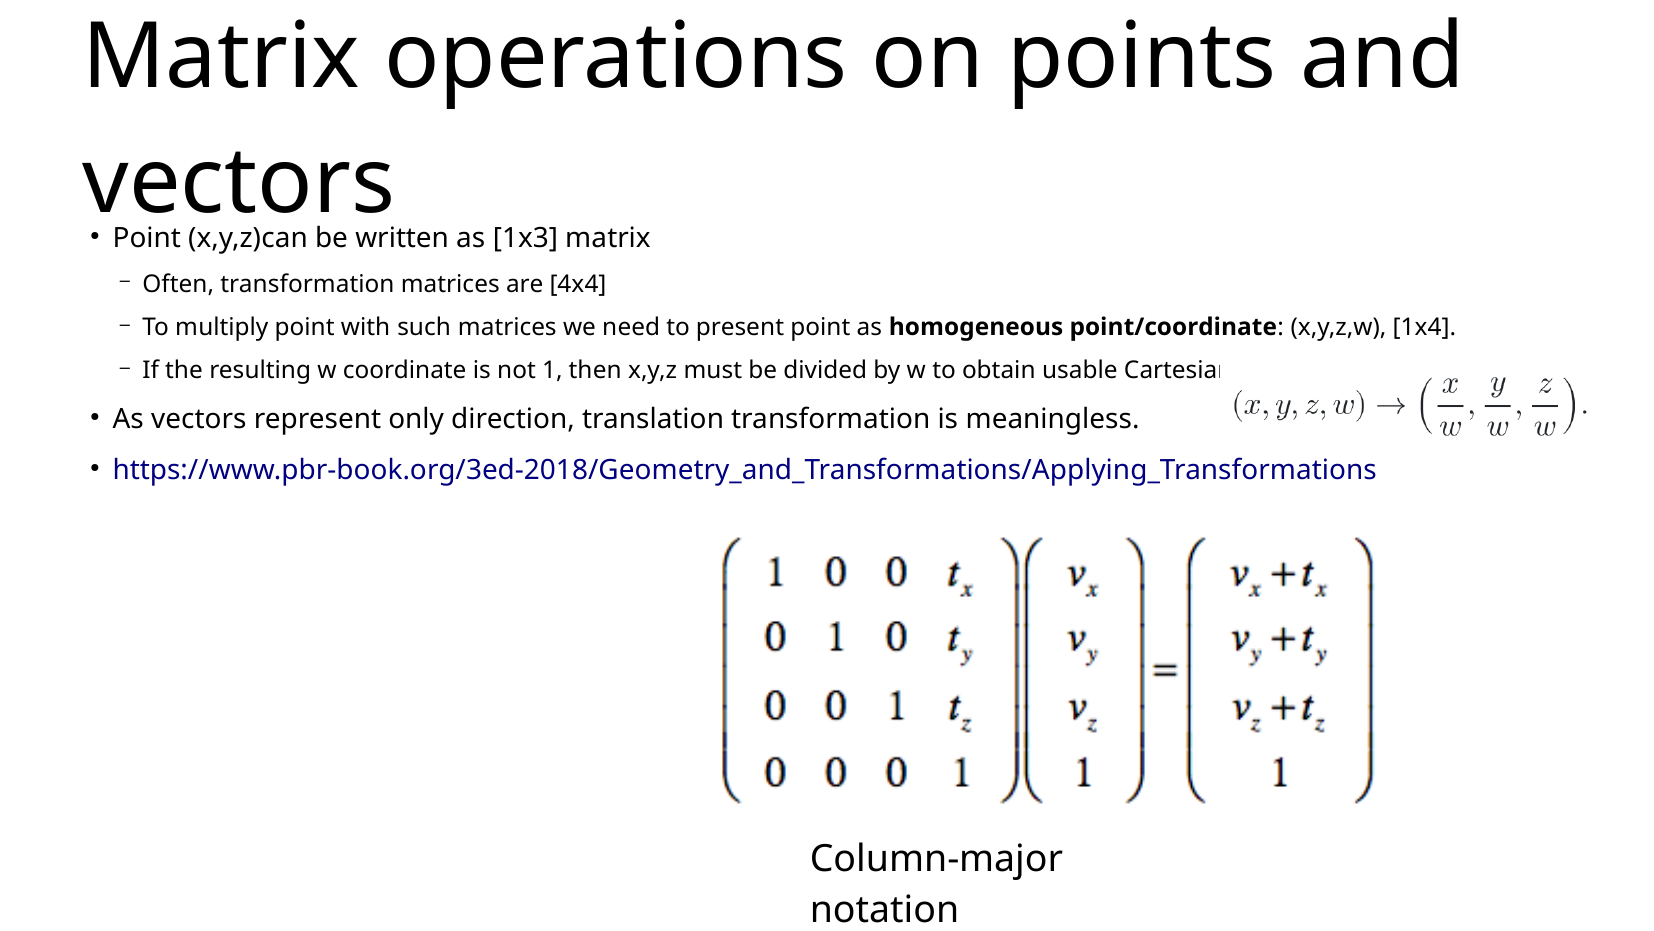

# Matrix operations on points and vectors
Point (x,y,z)can be written as [1x3] matrix
Often, transformation matrices are [4x4]
To multiply point with such matrices we need to present point as homogeneous point/coordinate: (x,y,z,w), [1x4].
If the resulting w coordinate is not 1, then x,y,z must be divided by w to obtain usable Cartesian point.
As vectors represent only direction, translation transformation is meaningless.
https://www.pbr-book.org/3ed-2018/Geometry_and_Transformations/Applying_Transformations
Column-major notation